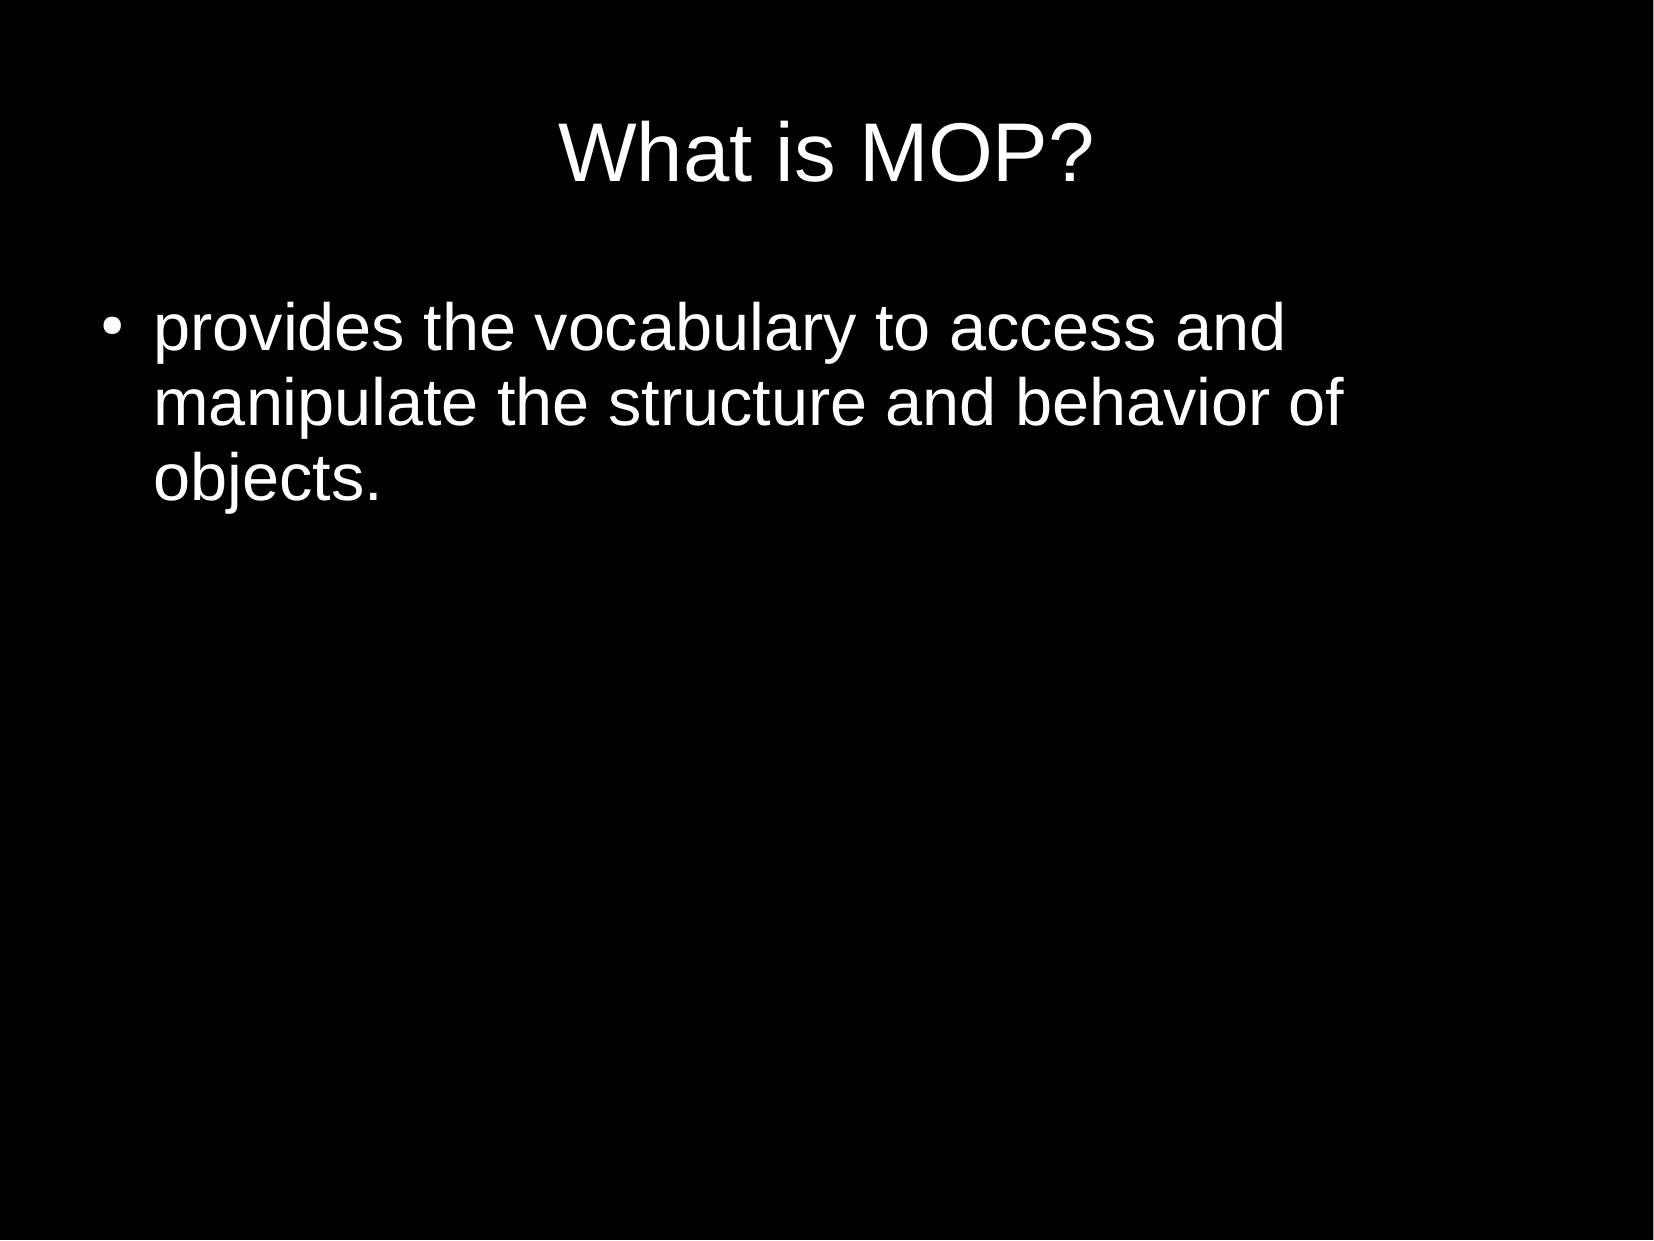

# What is MOP?
provides the vocabulary to access and manipulate the structure and behavior of objects.